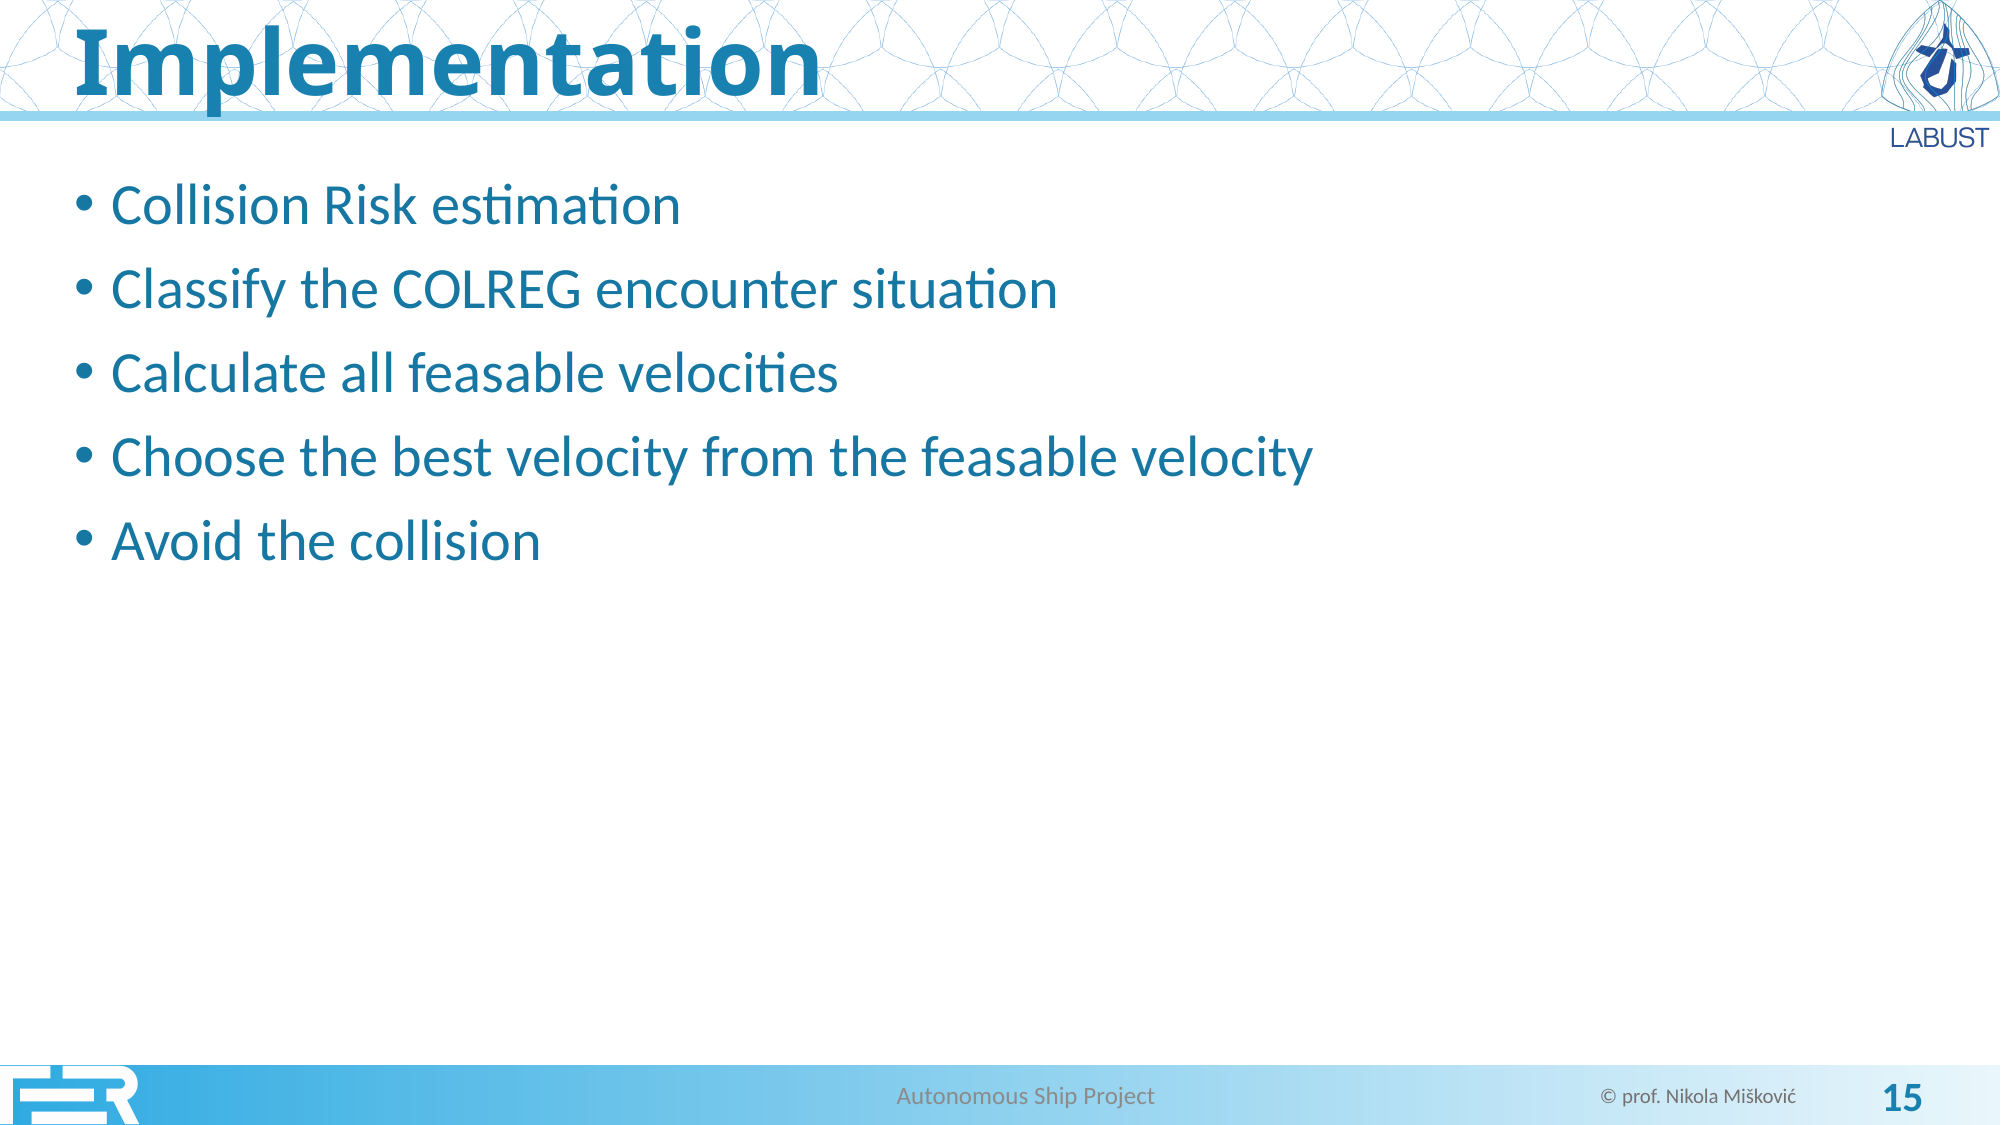

# Implementation
Collision Risk estimation
Classify the COLREG encounter situation
Calculate all feasable velocities
Choose the best velocity from the feasable velocity
Avoid the collision
Guidance and Control of Marine Vehicles
15